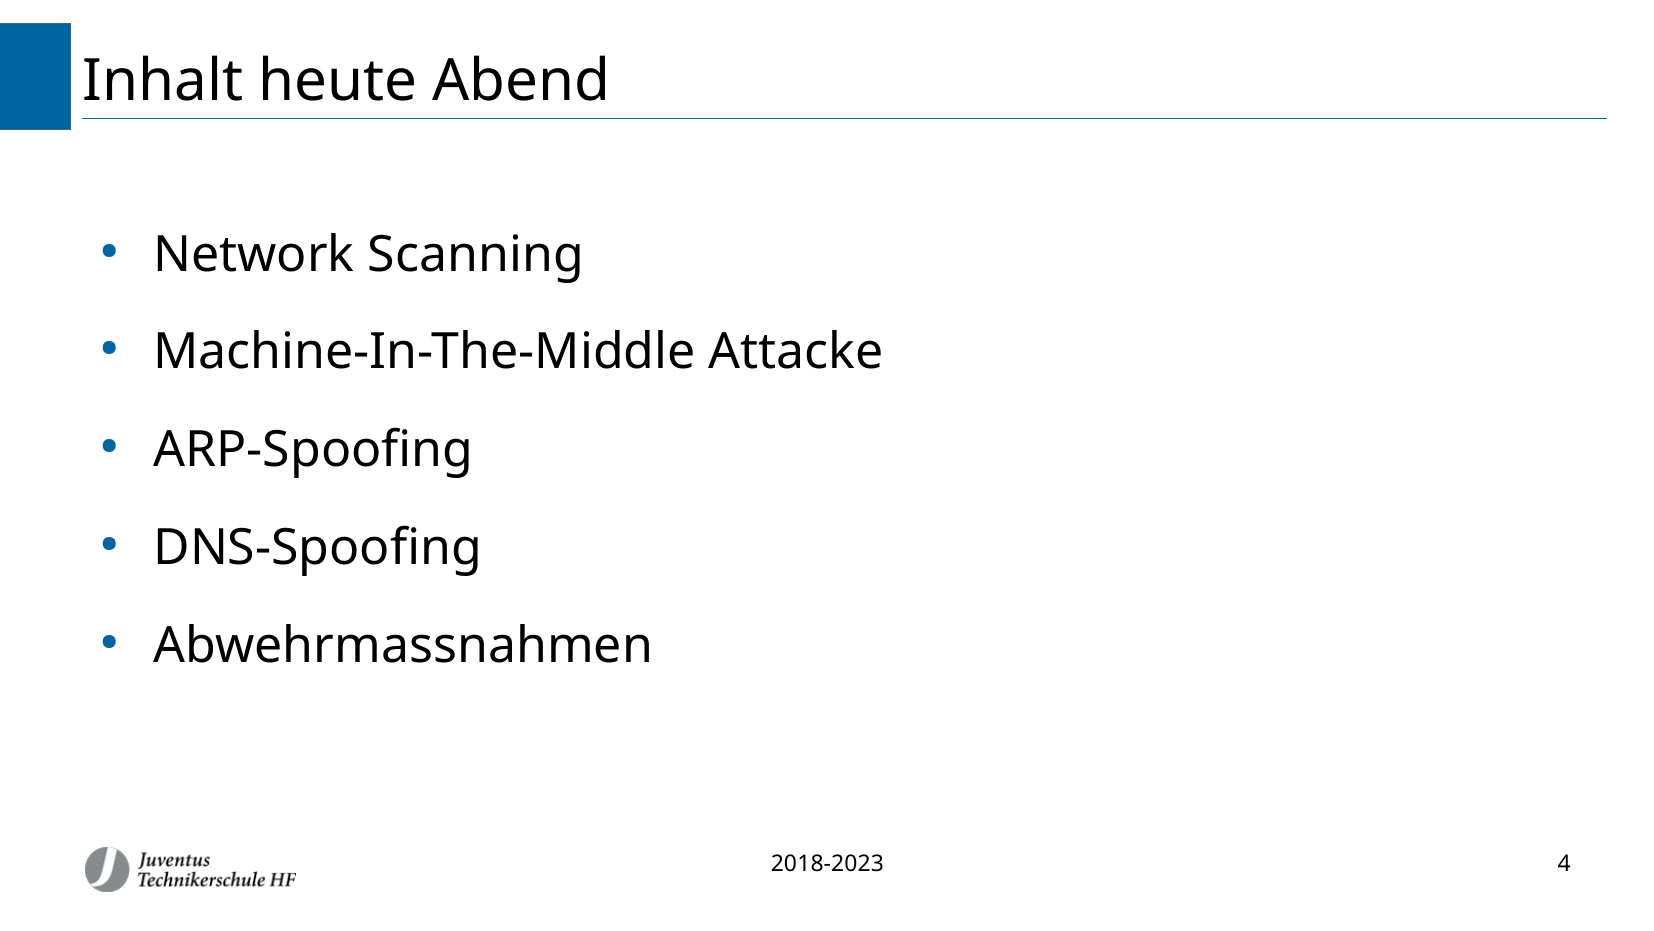

# Inhalt heute Abend
Network Scanning
Machine-In-The-Middle Attacke
ARP-Spoofing
DNS-Spoofing
Abwehrmassnahmen
2018-2023
4